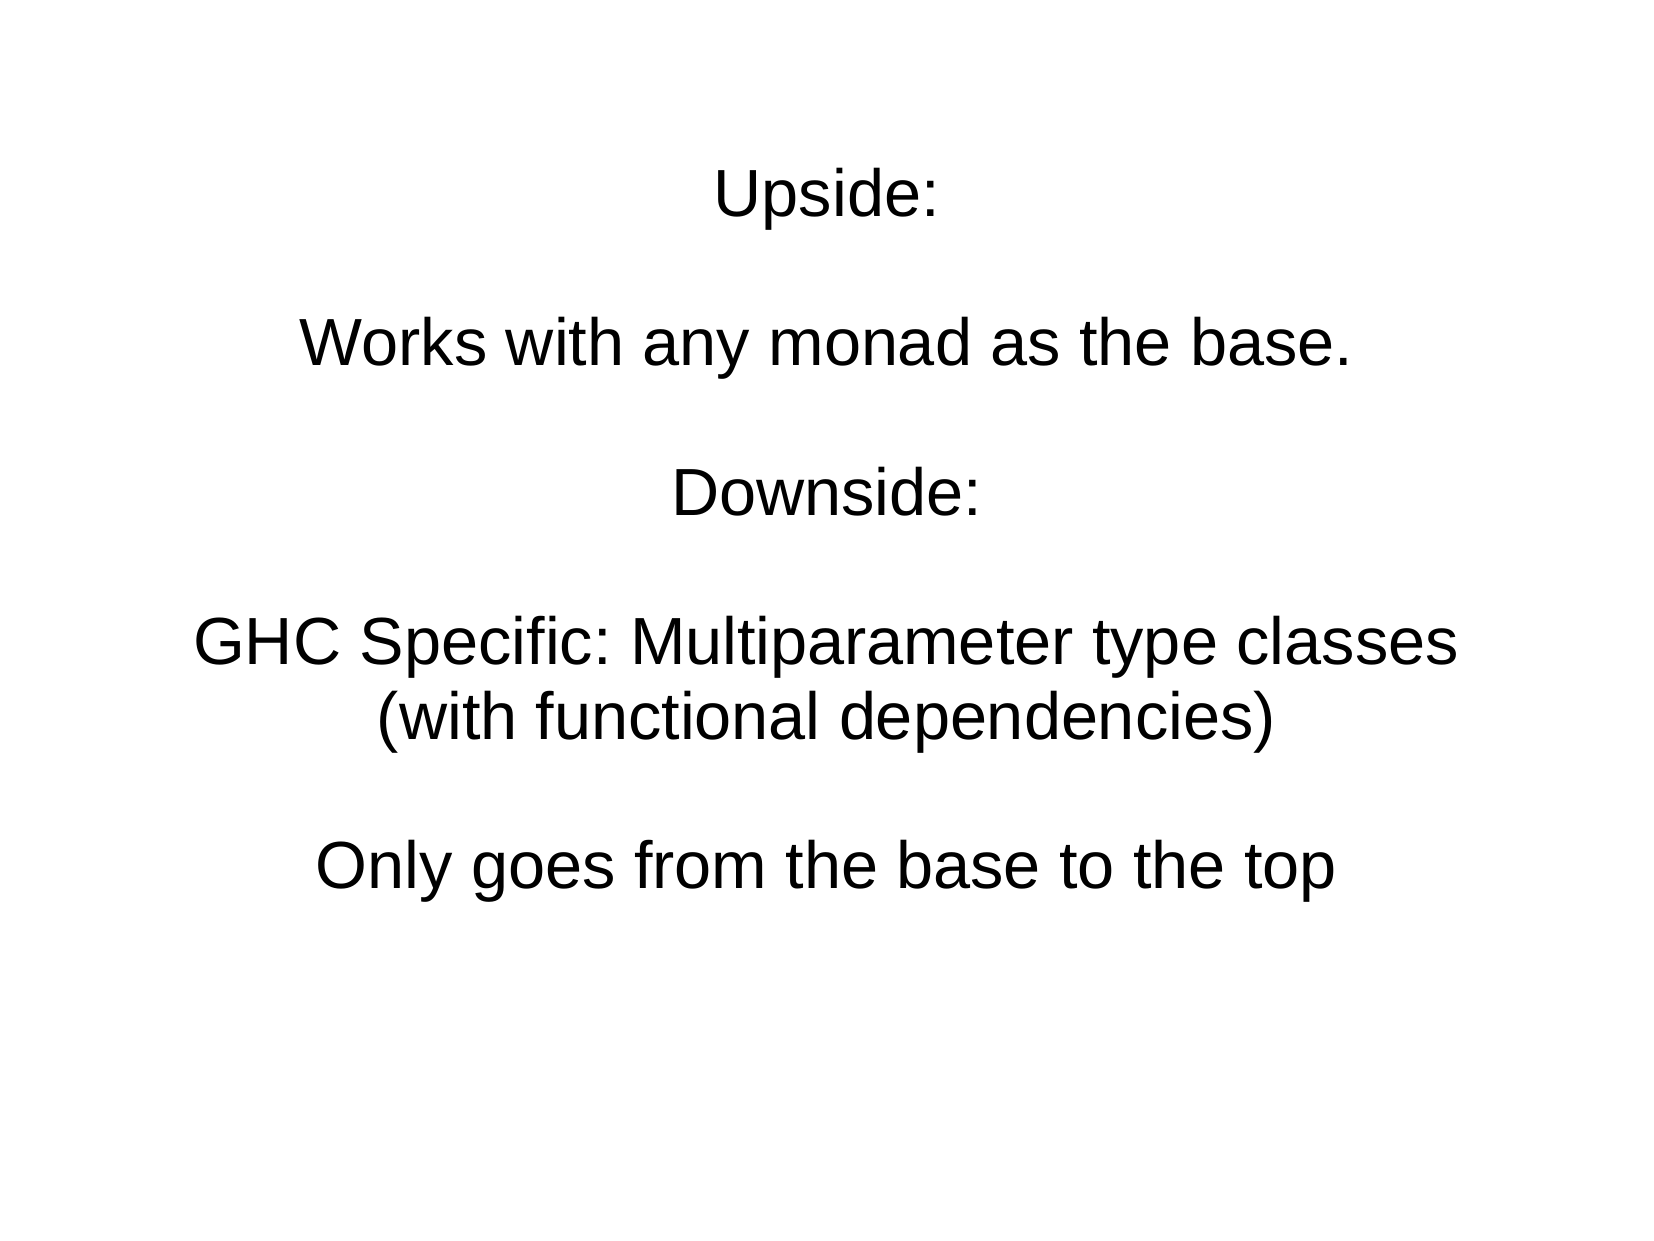

# Upside:
Works with any monad as the base.
Downside:
GHC Specific: Multiparameter type classes
(with functional dependencies)
Only goes from the base to the top